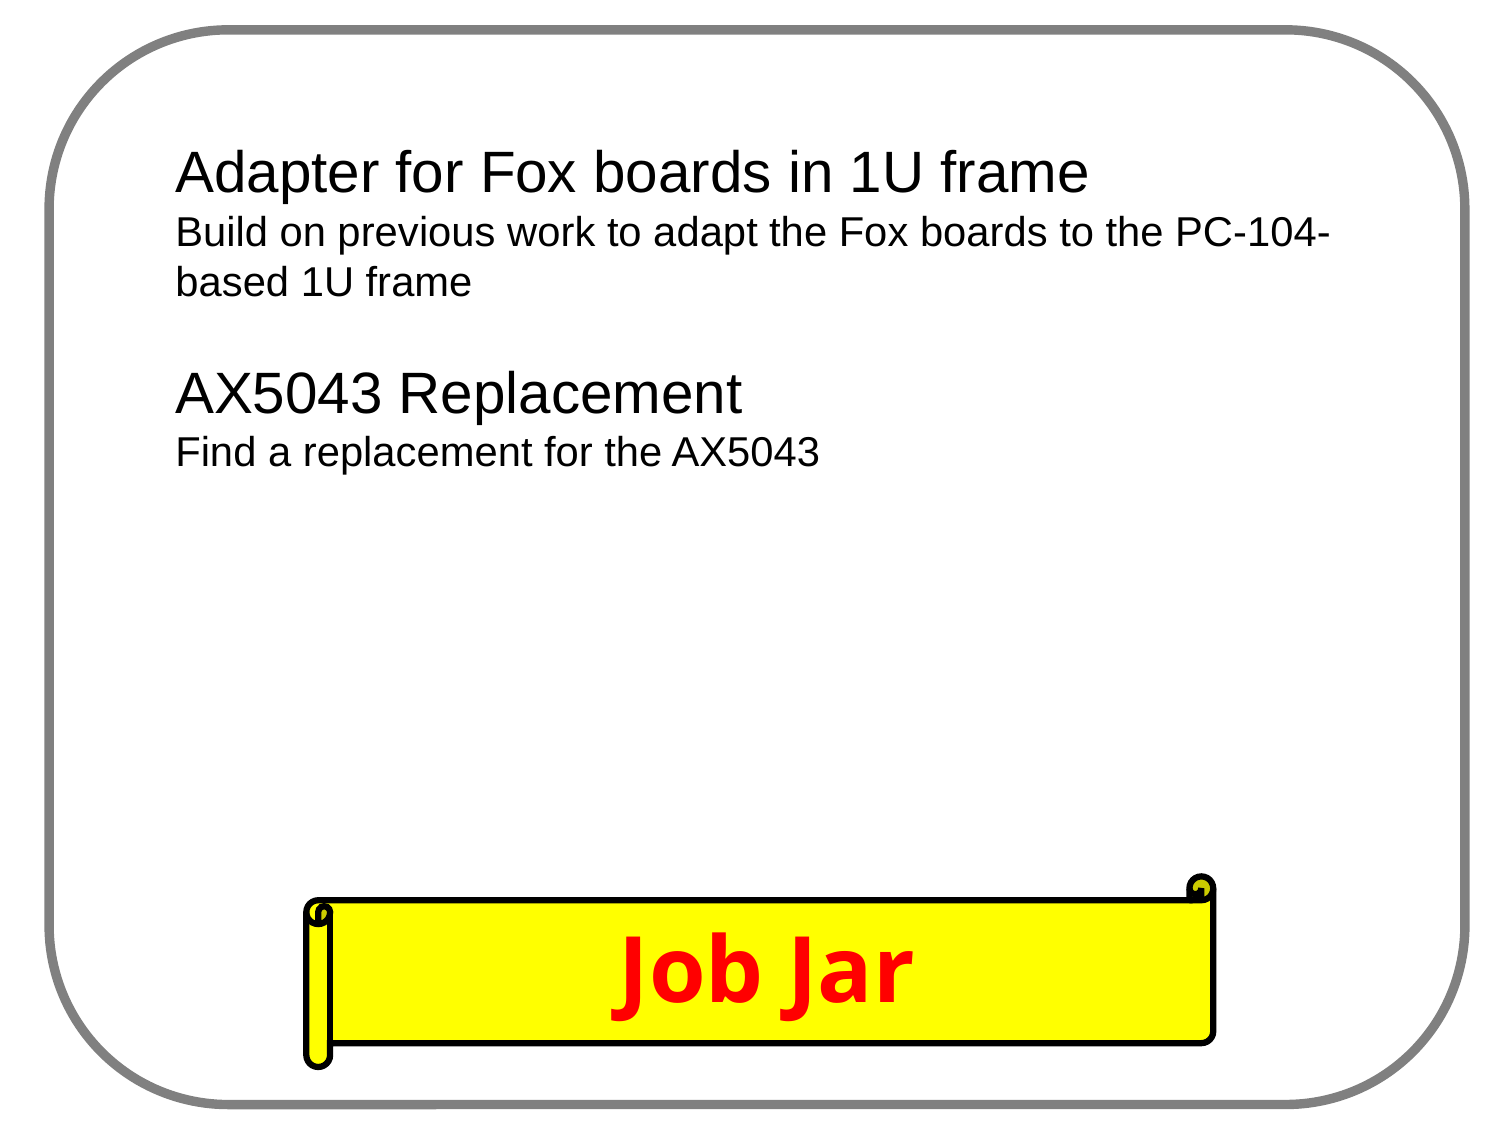

Adapter for Fox boards in 1U frame
Build on previous work to adapt the Fox boards to the PC-104-based 1U frame
AX5043 Replacement
Find a replacement for the AX5043
Job Jar